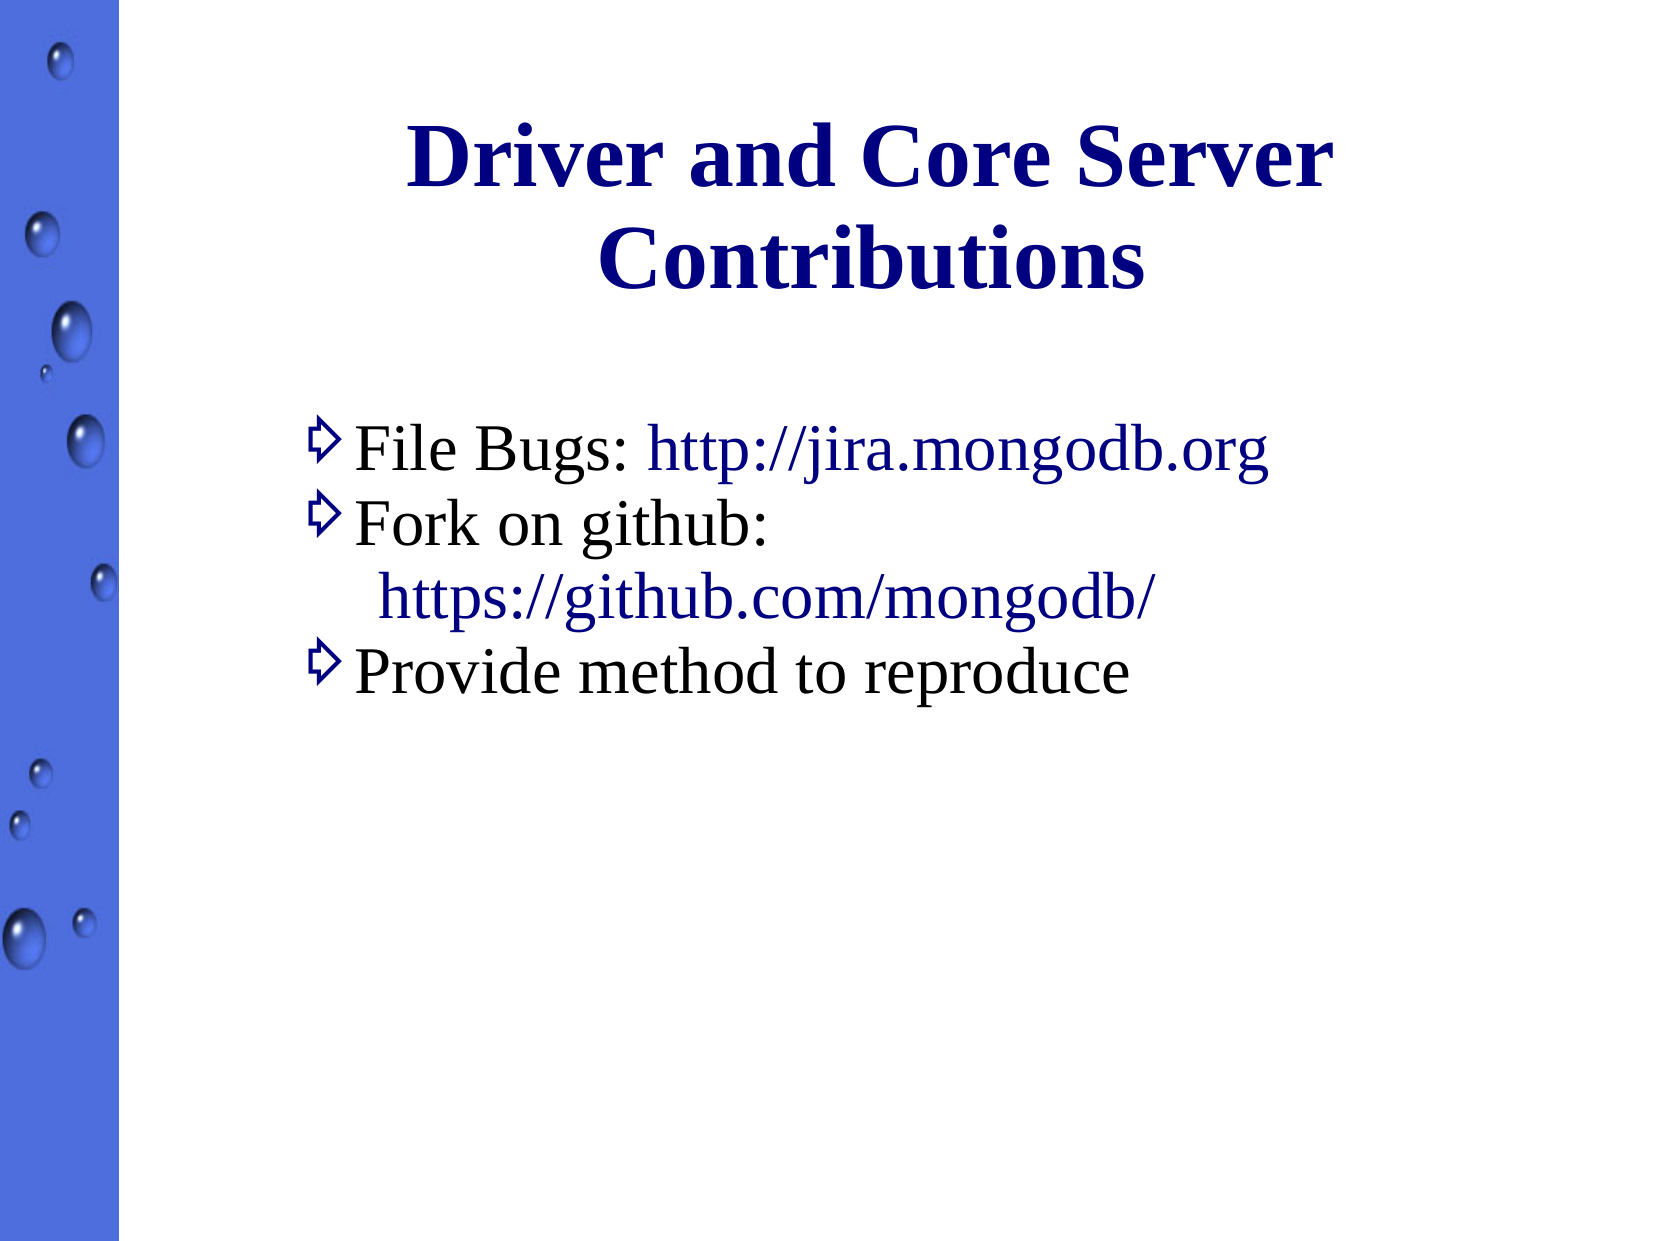

# Driver and Core Server Contributions
File Bugs: http://jira.mongodb.org
Fork on github: https://github.com/mongodb/
Provide method to reproduce